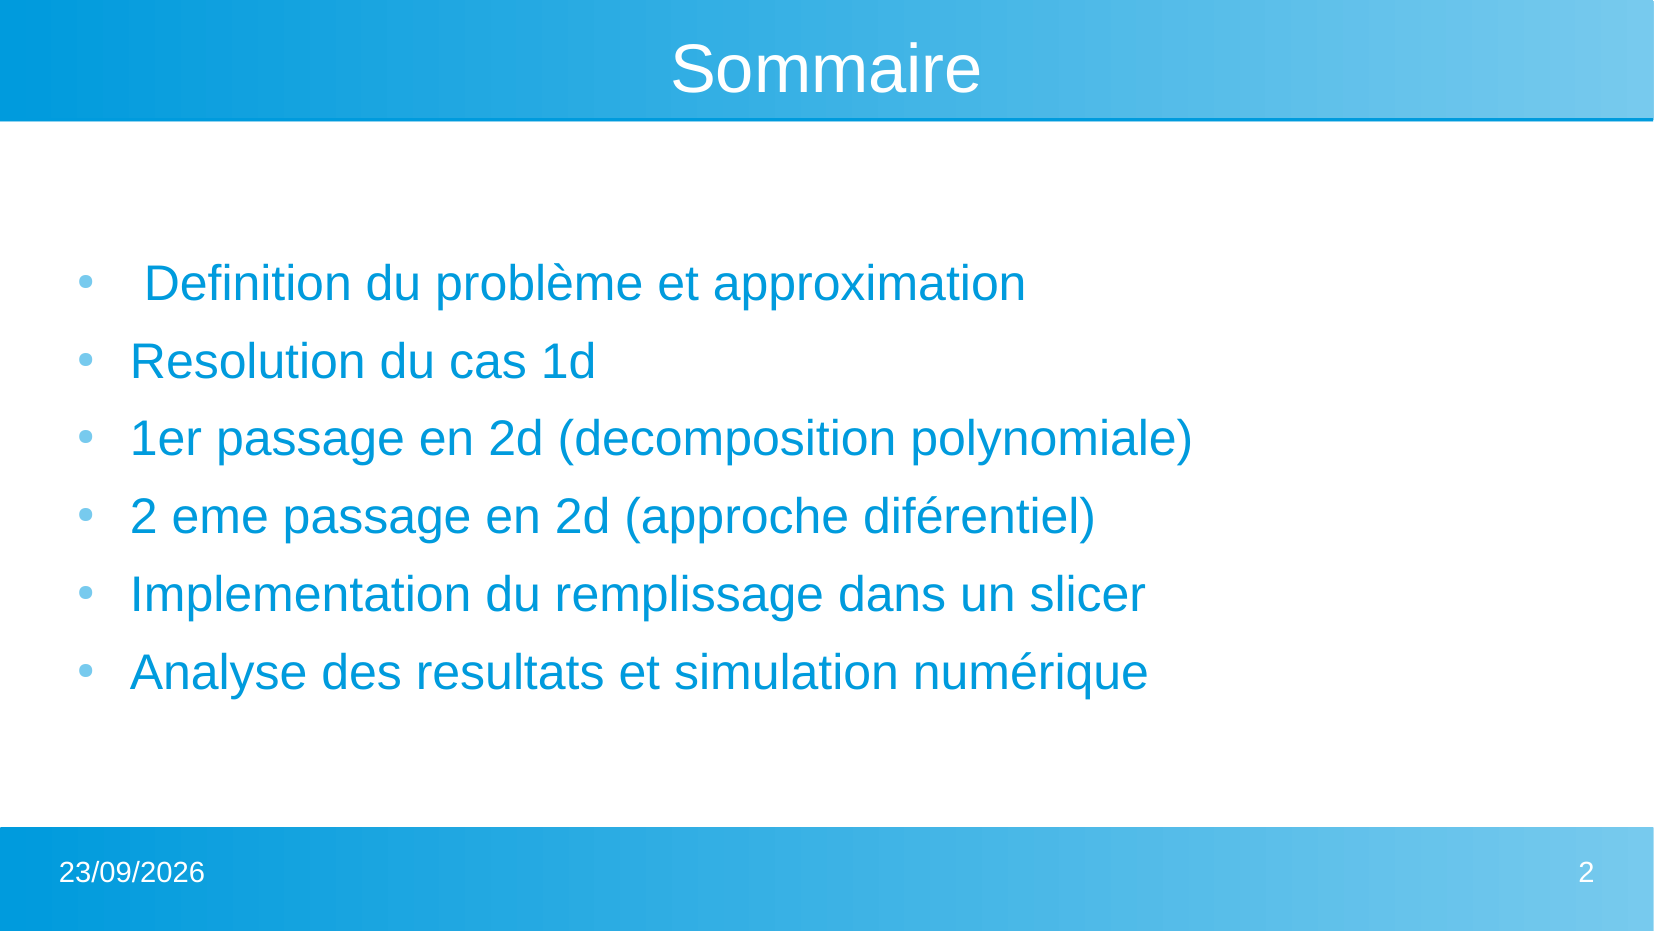

# Sommaire
 Definition du problème et approximation
Resolution du cas 1d
1er passage en 2d (decomposition polynomiale)
2 eme passage en 2d (approche diférentiel)
Implementation du remplissage dans un slicer
Analyse des resultats et simulation numérique
2